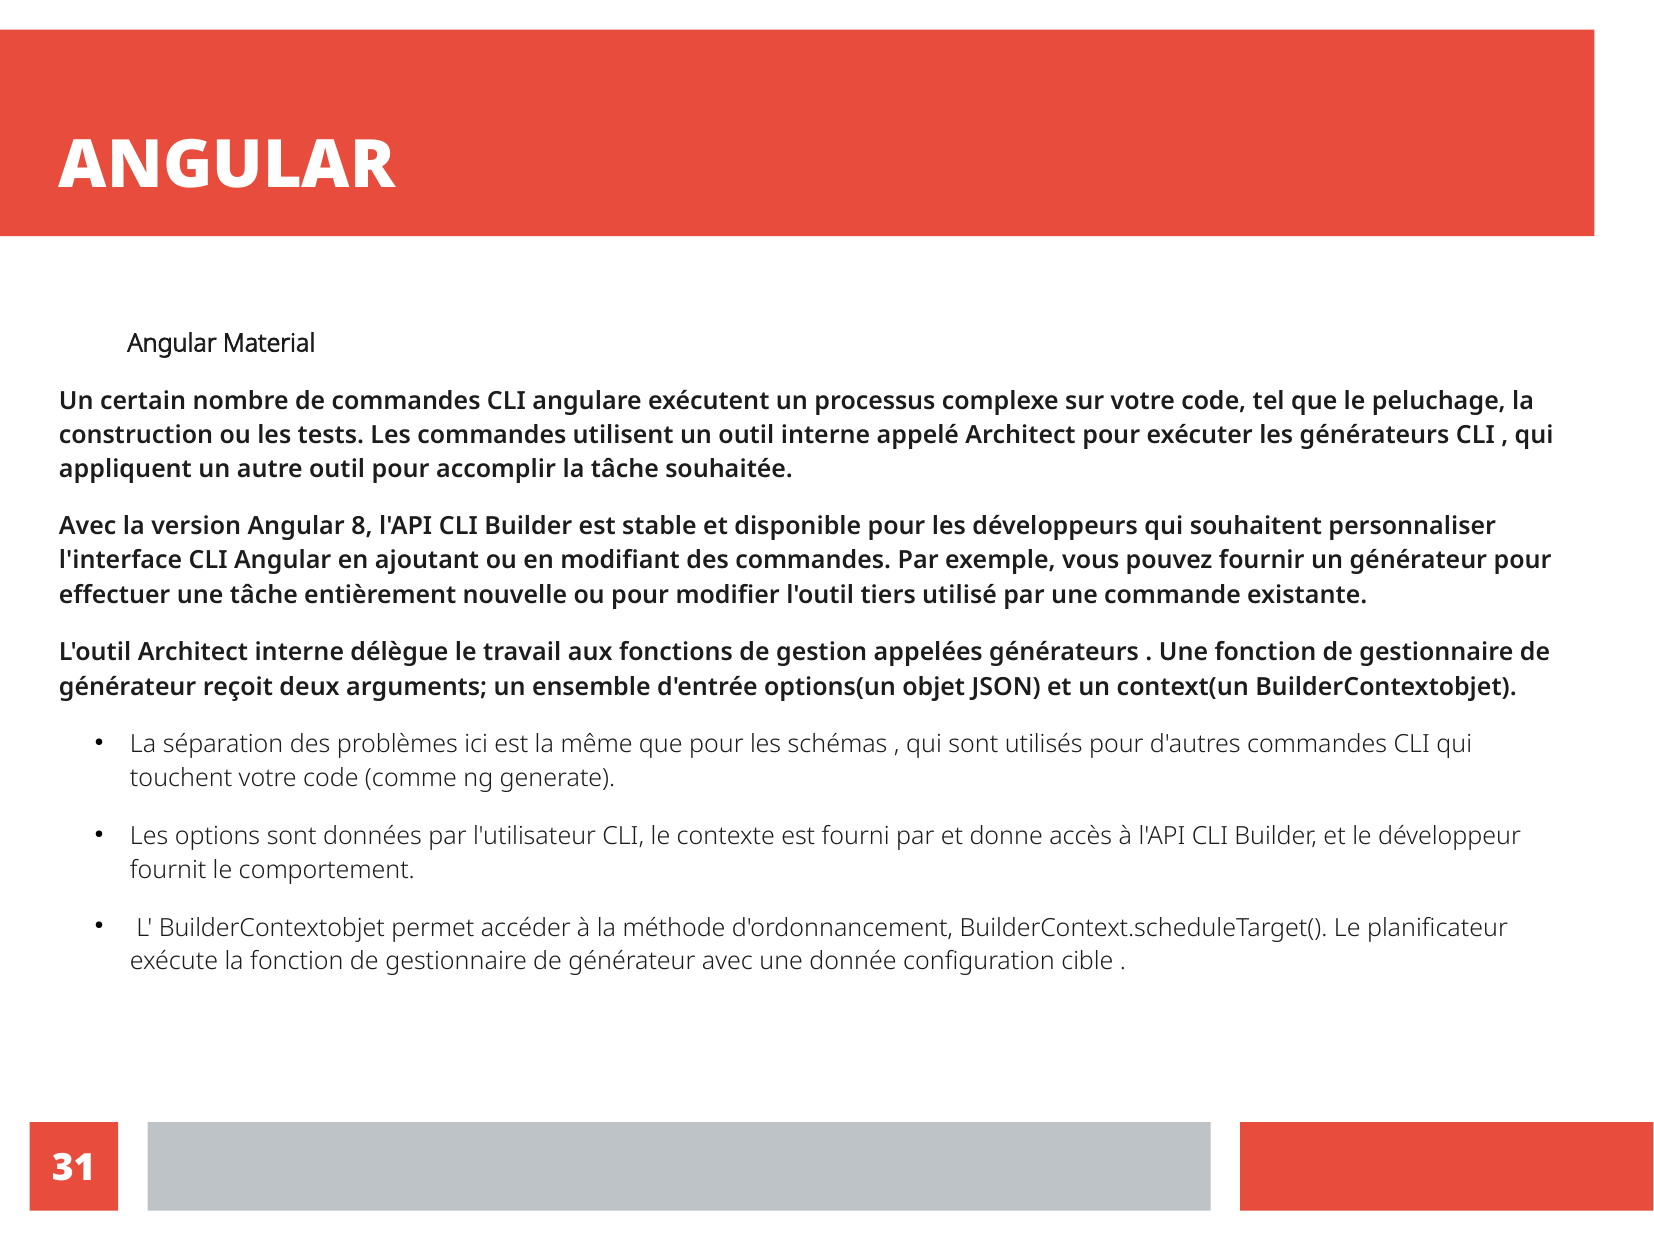

# ANGULAR
Angular Material
Un certain nombre de commandes CLI angulare exécutent un processus complexe sur votre code, tel que le peluchage, la construction ou les tests. Les commandes utilisent un outil interne appelé Architect pour exécuter les générateurs CLI , qui appliquent un autre outil pour accomplir la tâche souhaitée.
Avec la version Angular 8, l'API CLI Builder est stable et disponible pour les développeurs qui souhaitent personnaliser l'interface CLI Angular en ajoutant ou en modifiant des commandes. Par exemple, vous pouvez fournir un générateur pour effectuer une tâche entièrement nouvelle ou pour modifier l'outil tiers utilisé par une commande existante.
L'outil Architect interne délègue le travail aux fonctions de gestion appelées générateurs . Une fonction de gestionnaire de générateur reçoit deux arguments; un ensemble d'entrée options(un objet JSON) et un context(un BuilderContextobjet).
La séparation des problèmes ici est la même que pour les schémas , qui sont utilisés pour d'autres commandes CLI qui touchent votre code (comme ng generate).
Les options sont données par l'utilisateur CLI, le contexte est fourni par et donne accès à l'API CLI Builder, et le développeur fournit le comportement.
 L' BuilderContextobjet permet accéder à la méthode d'ordonnancement, BuilderContext.scheduleTarget(). Le planificateur exécute la fonction de gestionnaire de générateur avec une donnée configuration cible .
31